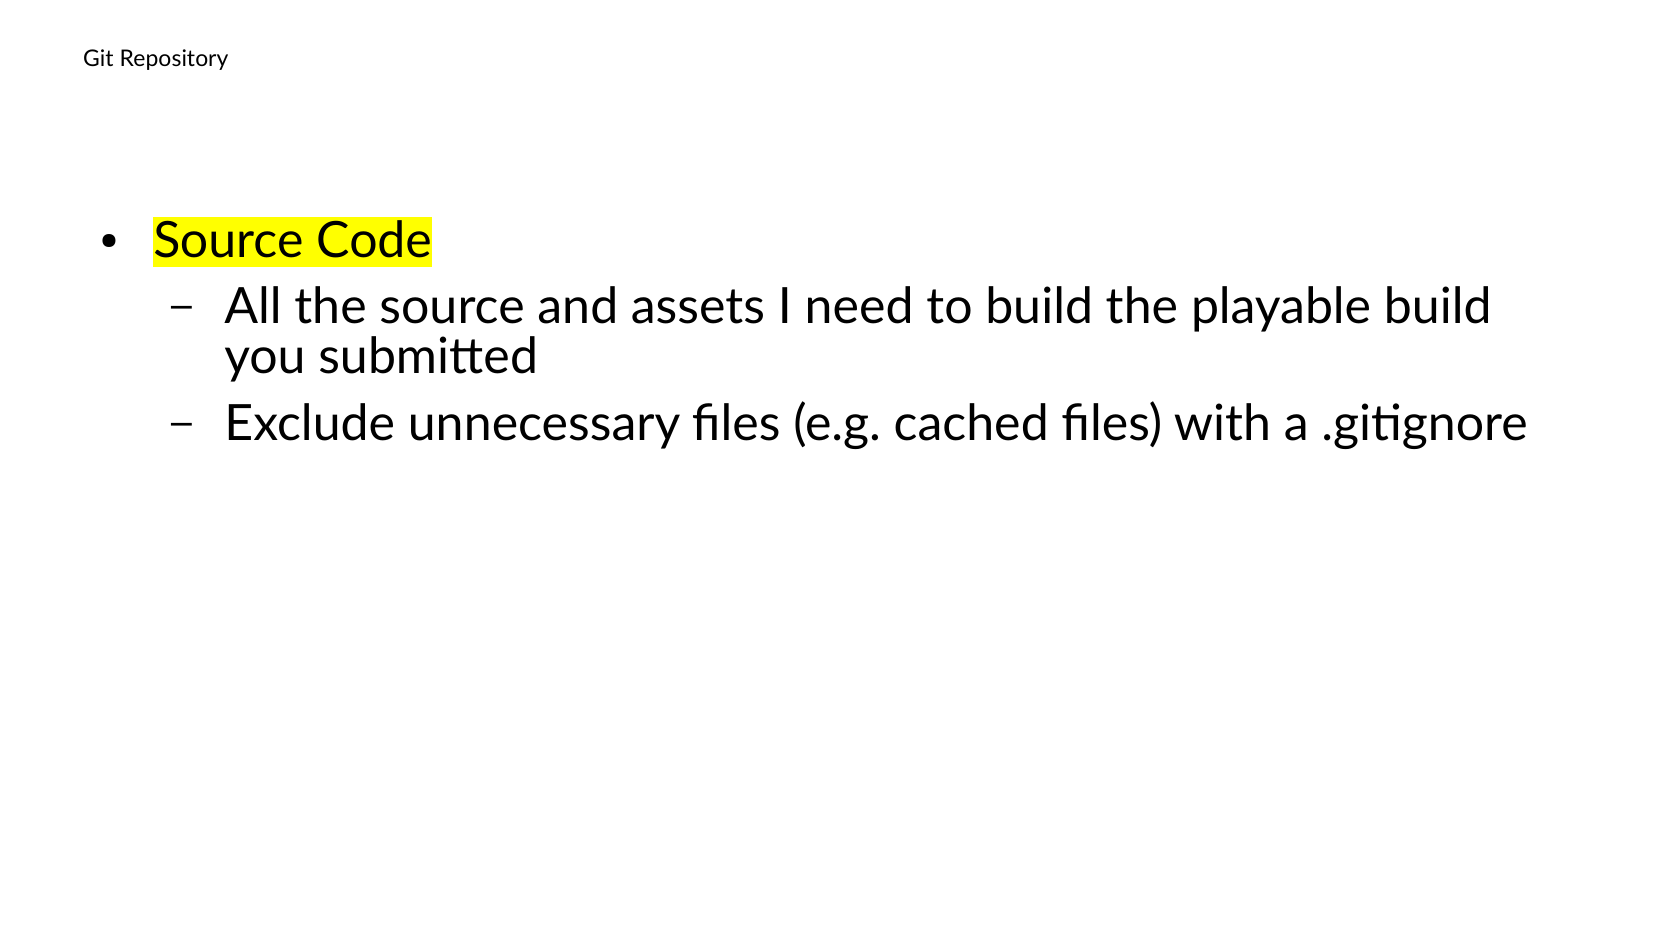

# Git Repository
Source Code
All the source and assets I need to build the playable build you submitted
Exclude unnecessary files (e.g. cached files) with a .gitignore